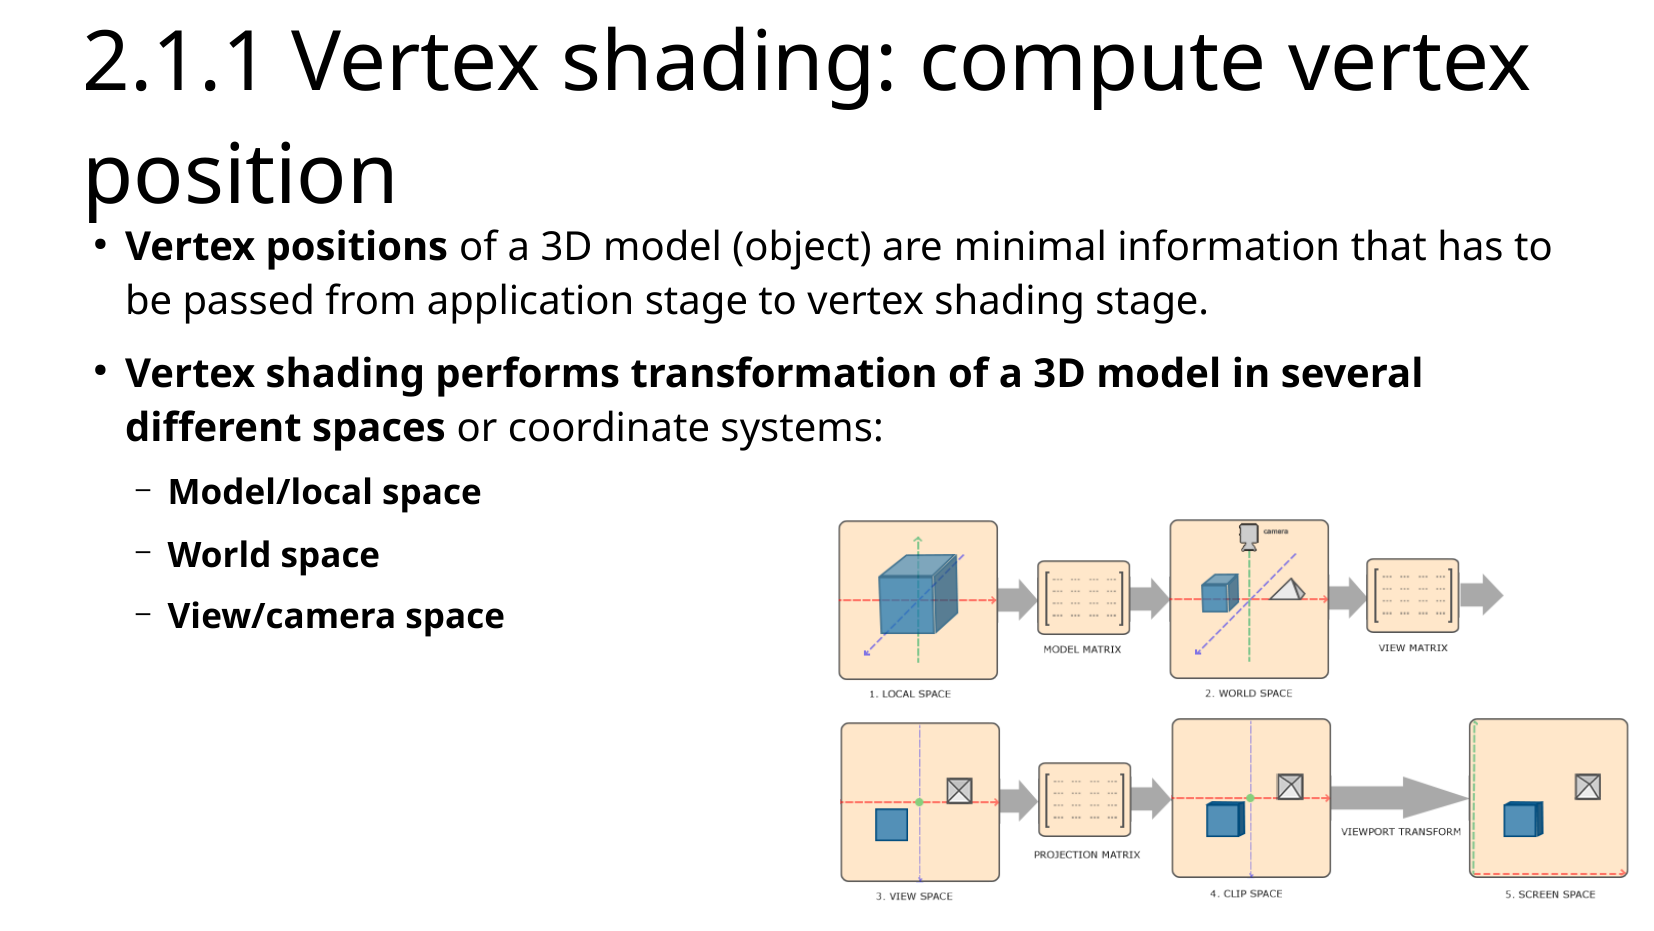

# 2.1.1 Vertex shading: compute vertex position
Vertex positions of a 3D model (object) are minimal information that has to be passed from application stage to vertex shading stage.
Vertex shading performs transformation of a 3D model in several different spaces or coordinate systems:
Model/local space
World space
View/camera space
61